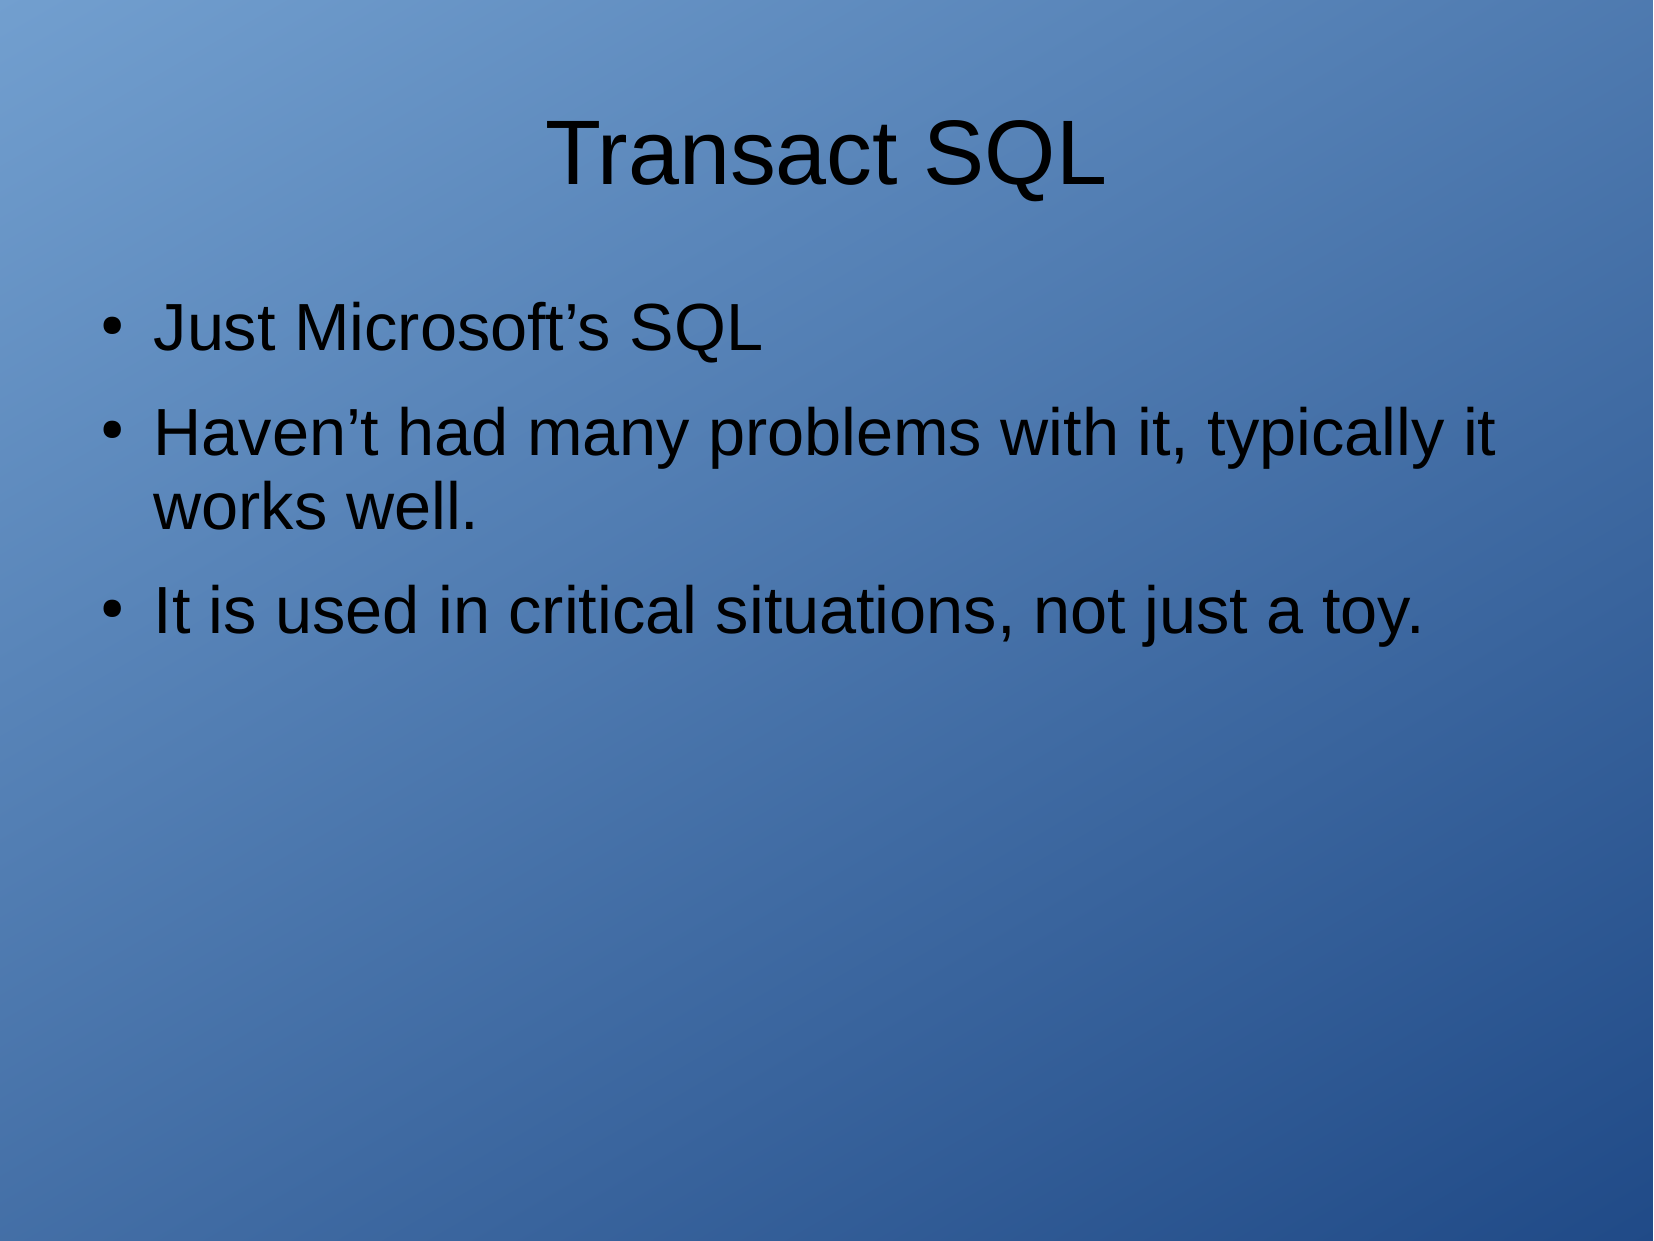

# Transact SQL
Just Microsoft’s SQL
Haven’t had many problems with it, typically it works well.
It is used in critical situations, not just a toy.